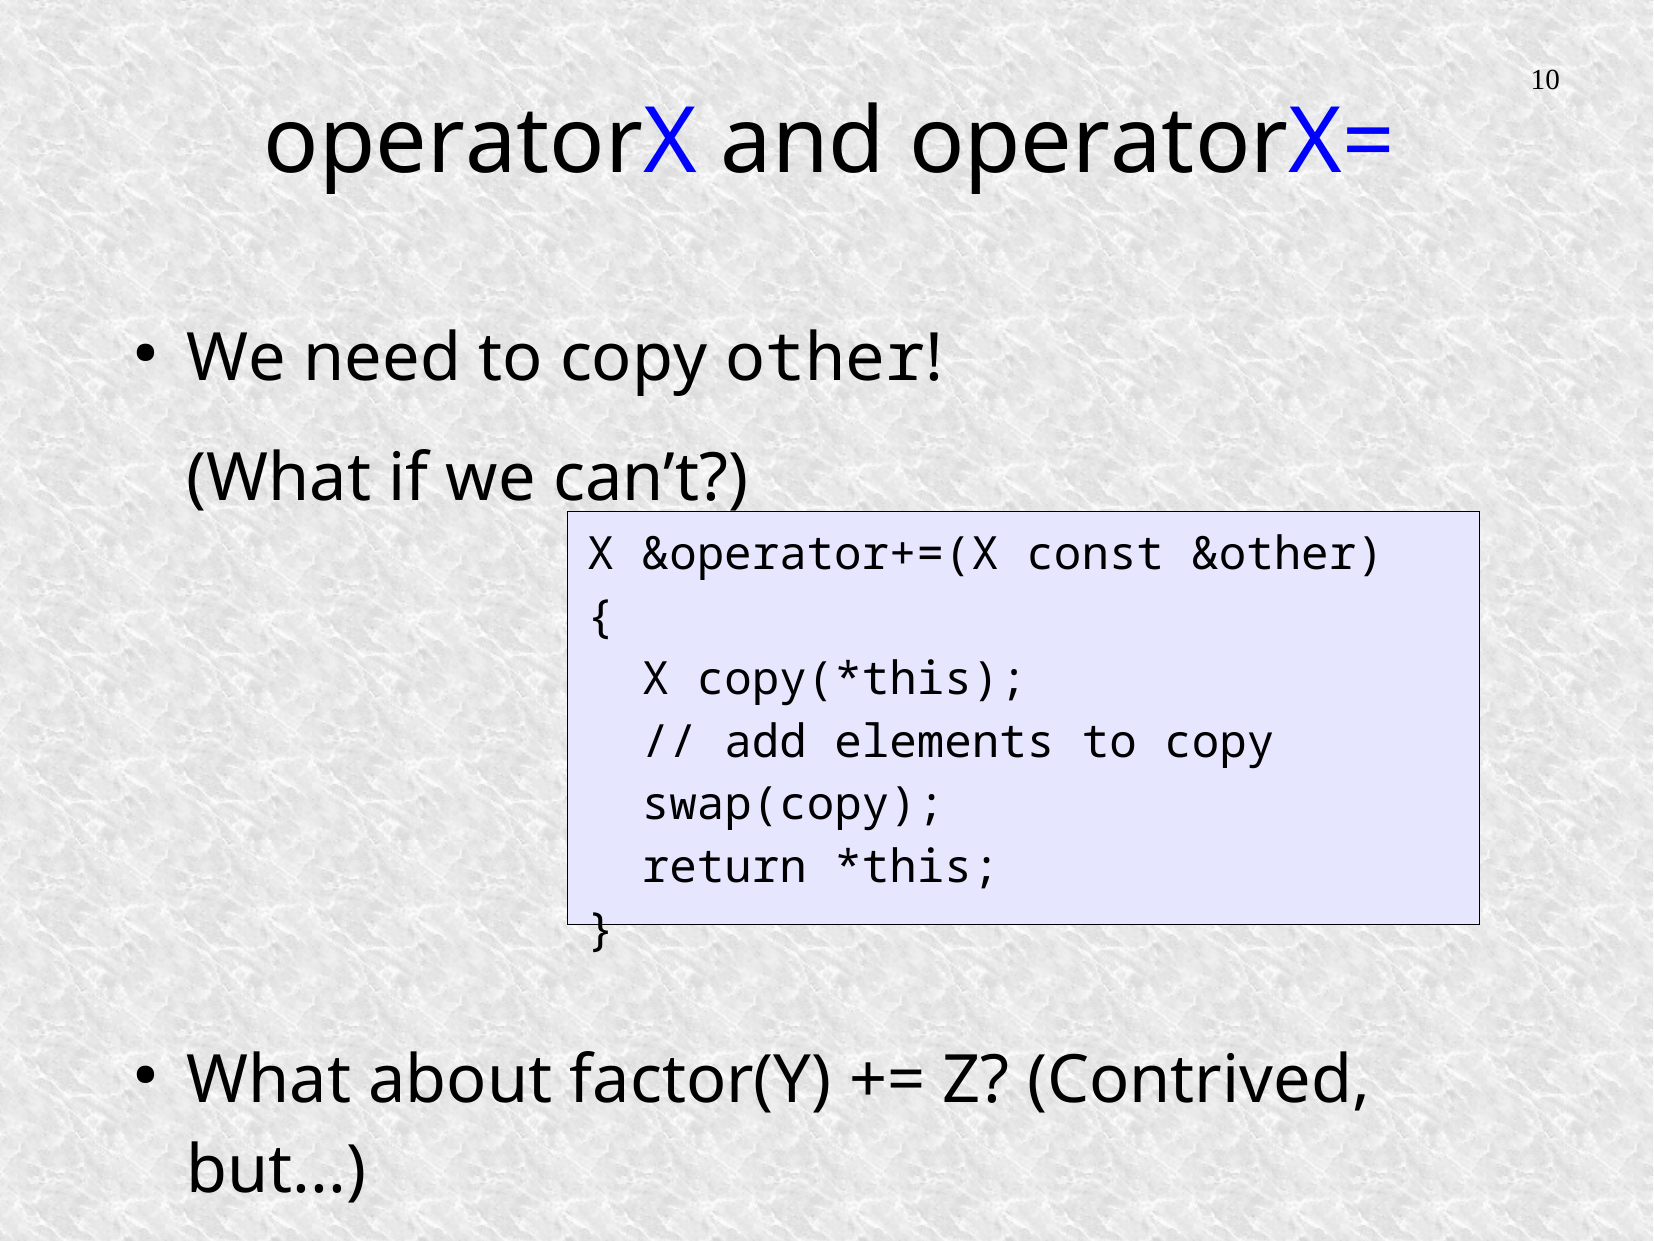

# operatorX and operatorX=
10
We need to copy other!
(What if we can’t?)
What about factor(Y) += Z? (Contrived, but...)
X &operator+=(X const &other)
{
 X copy(*this);
 // add elements to copy
 swap(copy);
 return *this;
}